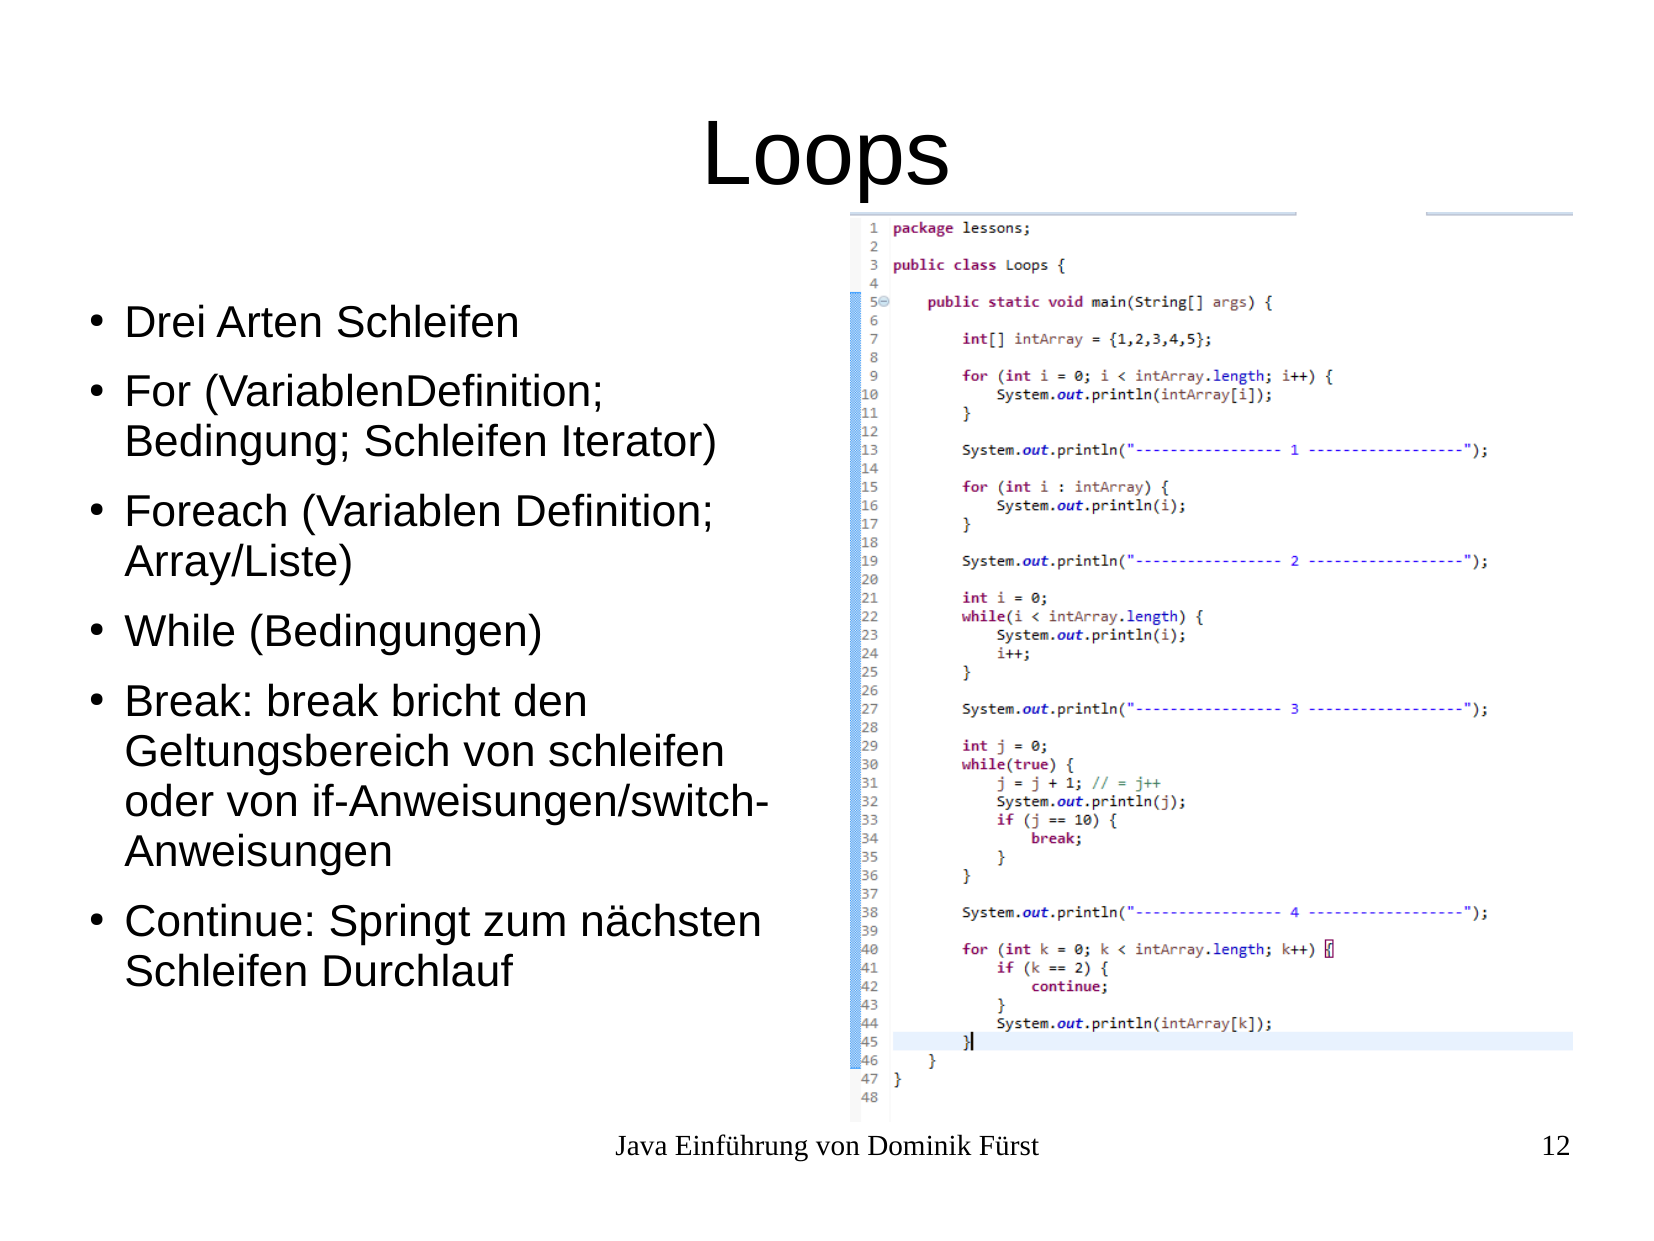

# Loops
Drei Arten Schleifen
For (VariablenDefinition; Bedingung; Schleifen Iterator)
Foreach (Variablen Definition; Array/Liste)
While (Bedingungen)
Break: break bricht den Geltungsbereich von schleifen oder von if-Anweisungen/switch-Anweisungen
Continue: Springt zum nächsten Schleifen Durchlauf
Java Einführung von Dominik Fürst
12